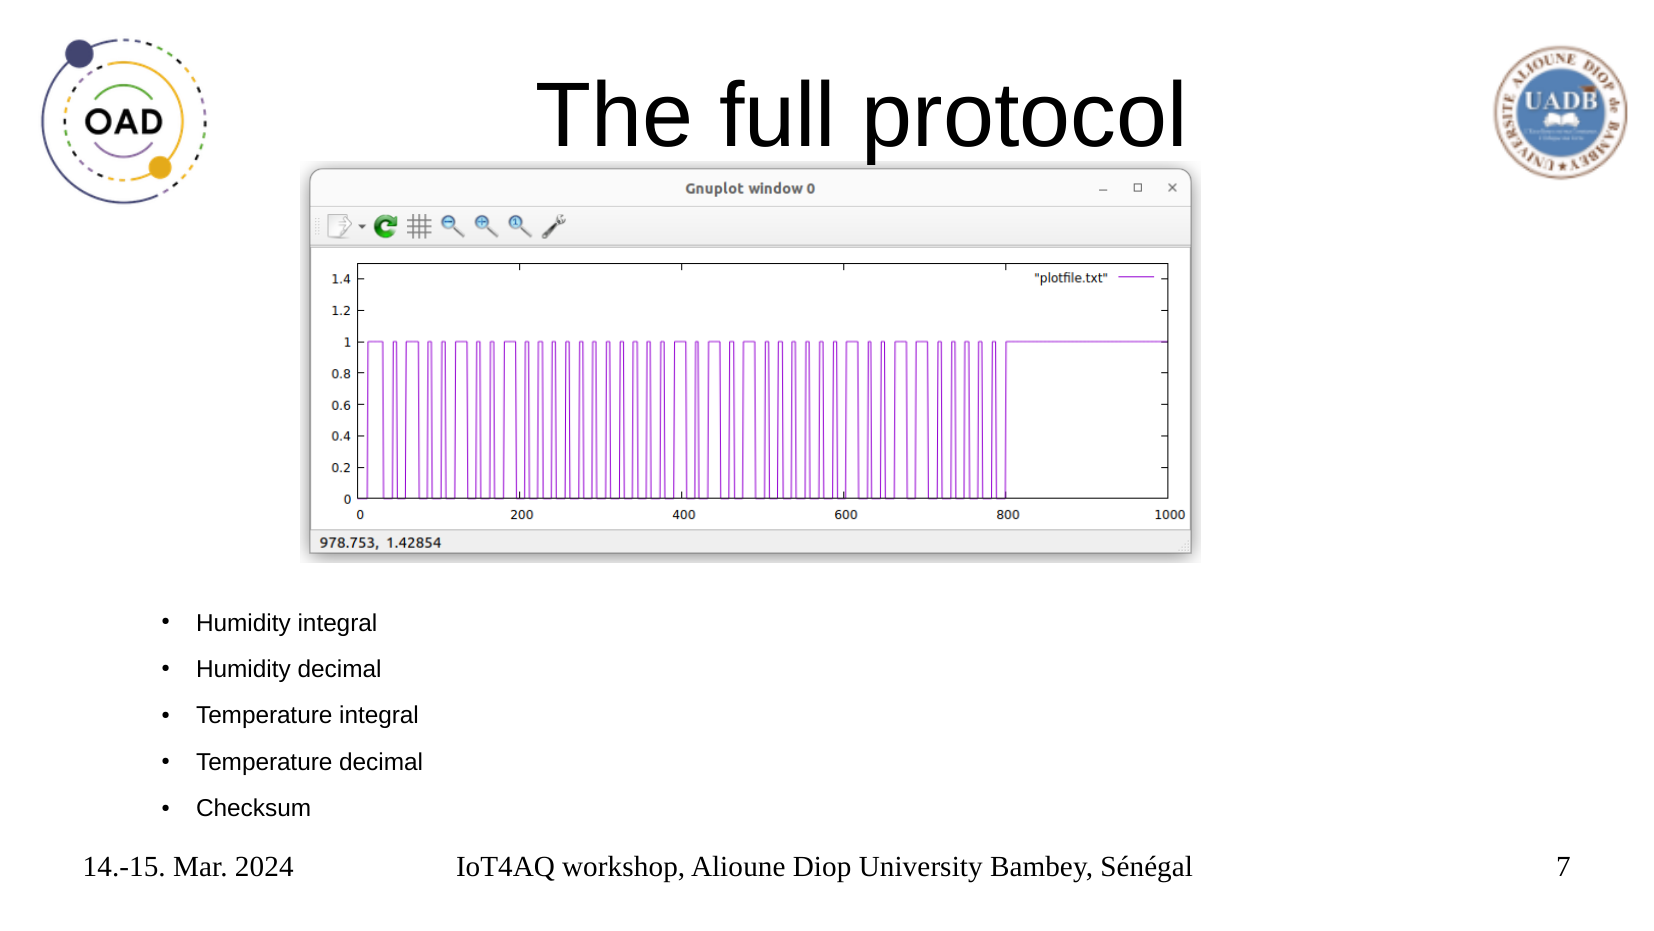

# The full protocol
Humidity integral
Humidity decimal
Temperature integral
Temperature decimal
Checksum
14.-15. Mar. 2024
IoT4AQ workshop, Alioune Diop University Bambey, Sénégal
7